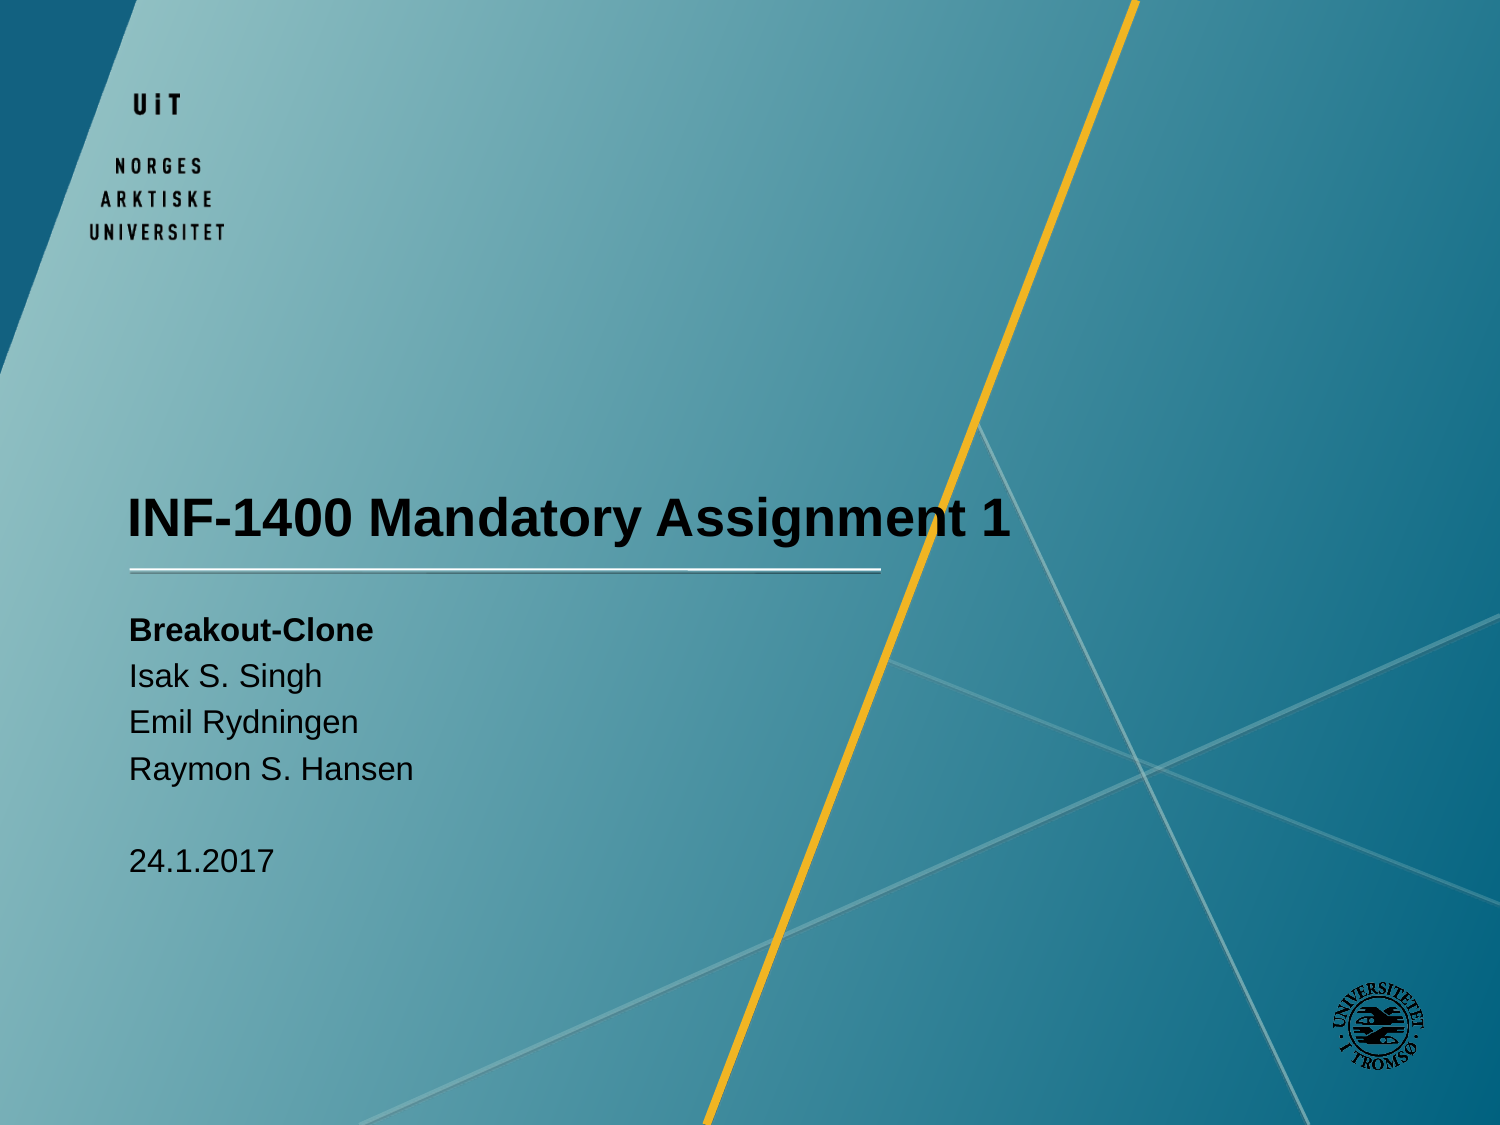

# INF-1400 Mandatory Assignment 1
Breakout-Clone
Isak S. Singh
Emil Rydningen
Raymon S. Hansen
24.1.2017